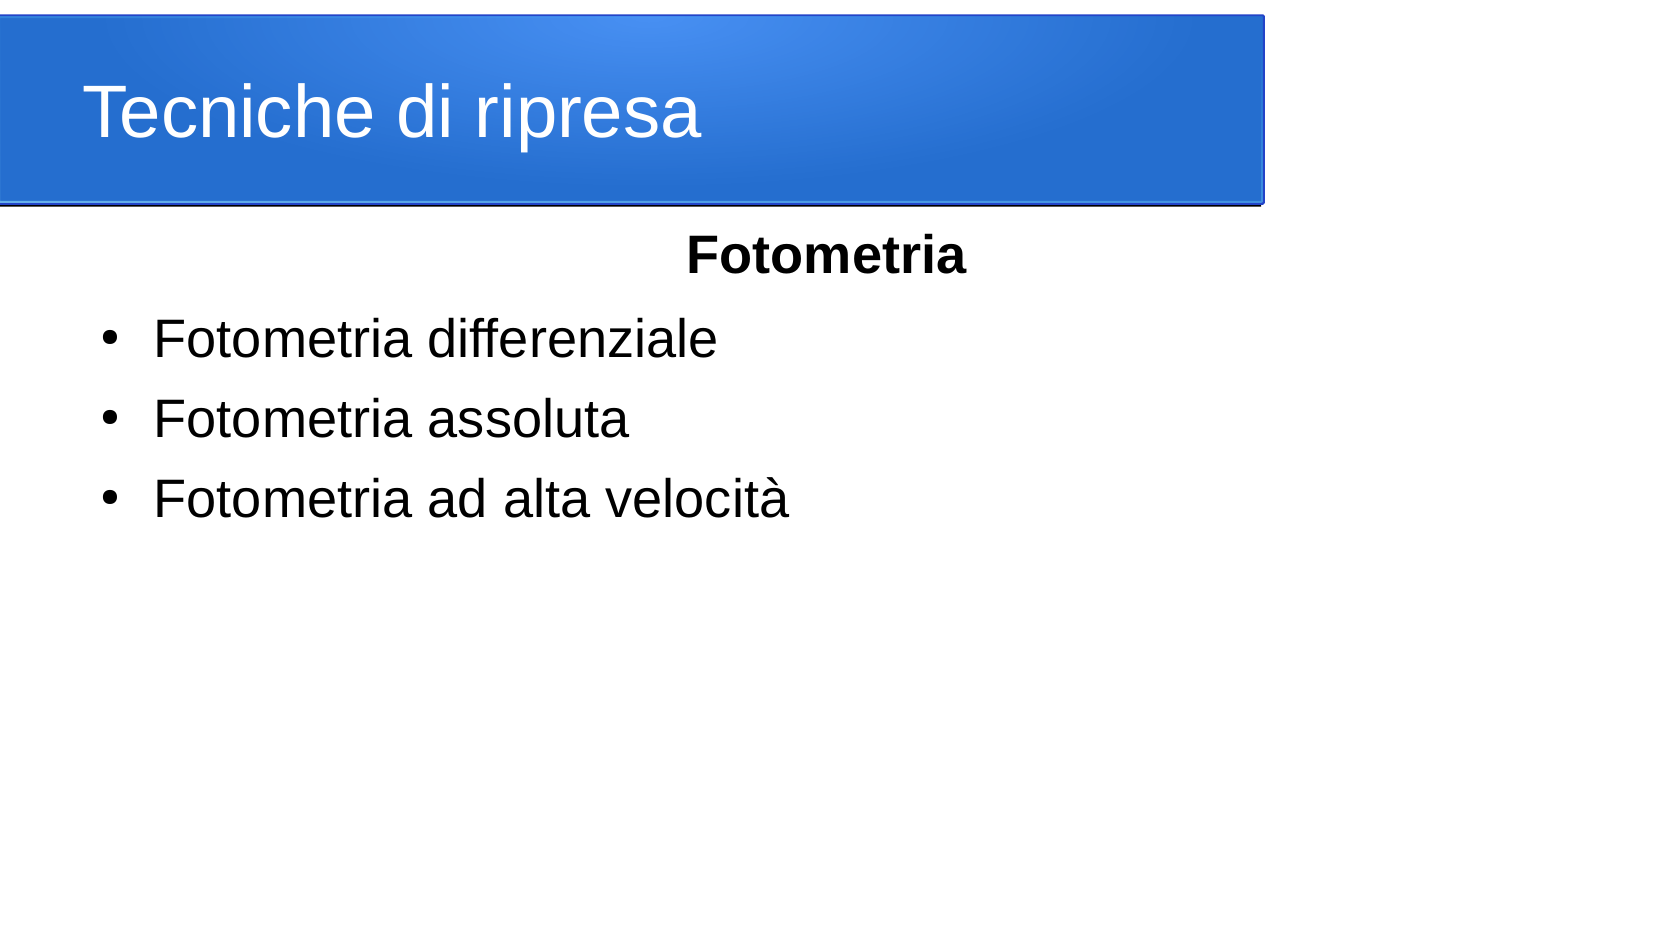

# Tecniche di ripresa
Fotometria
Fotometria differenziale
Fotometria assoluta
Fotometria ad alta velocità